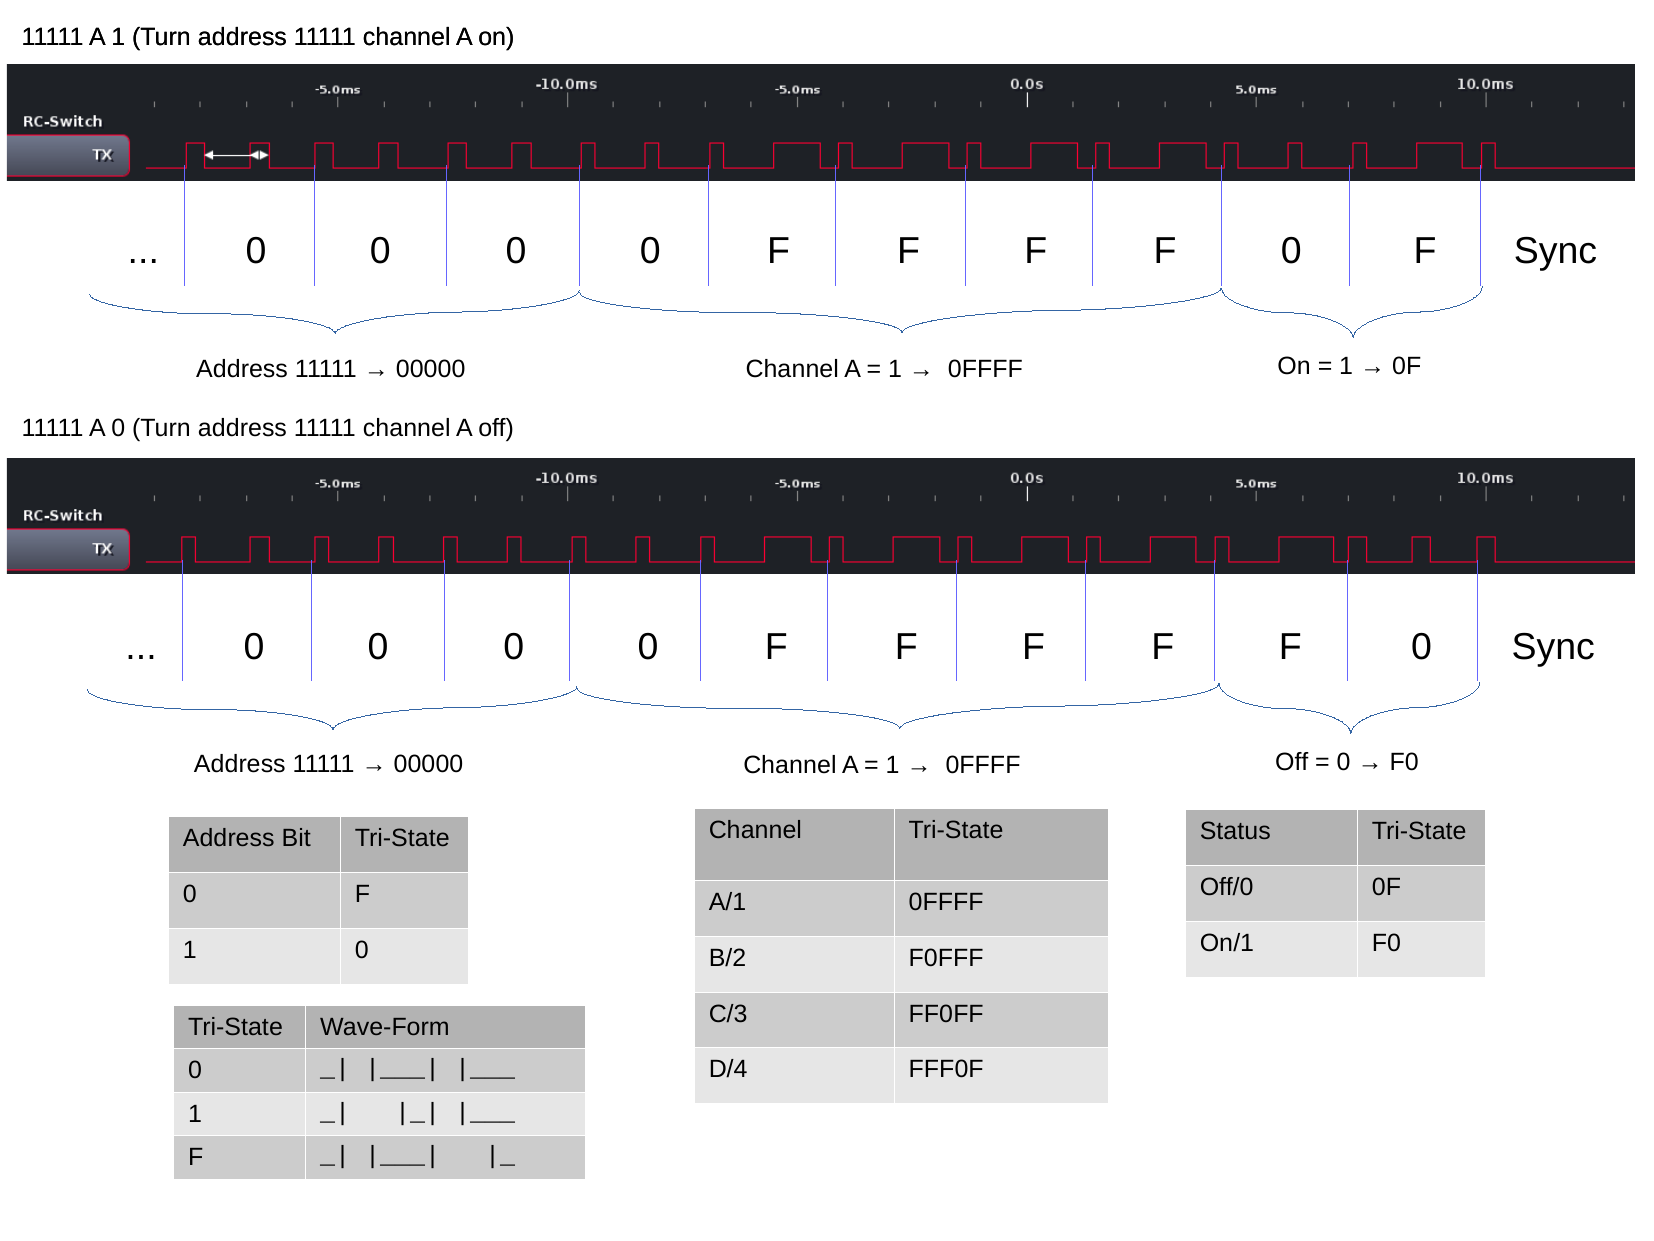

11111 A 1 (Turn address 11111 channel A on)
11111 A 1 (Turn address 11111 channel A on)
...
0
0
0
0
F
0
F
F
F
F
Sync
On = 1 → 0F
Address 11111 → 00000
Channel A = 1 → 0FFFF
11111 A 0 (Turn address 11111 channel A off)
...
0
0
0
0
F
F
F
F
F
0
Sync
Off = 0 → F0
Address 11111 → 00000
Channel A = 1 → 0FFFF
| Channel | Tri-State |
| --- | --- |
| A/1 | 0FFFF |
| B/2 | F0FFF |
| C/3 | FF0FF |
| D/4 | FFF0F |
| Status | Tri-State |
| --- | --- |
| Off/0 | 0F |
| On/1 | F0 |
| Address Bit | Tri-State |
| --- | --- |
| 0 | F |
| 1 | 0 |
| Tri-State | Wave-Form |
| --- | --- |
| 0 | \_| |\_\_\_| |\_\_\_ |
| 1 | \_| |\_| |\_\_\_ |
| F | \_| |\_\_\_| |\_ |